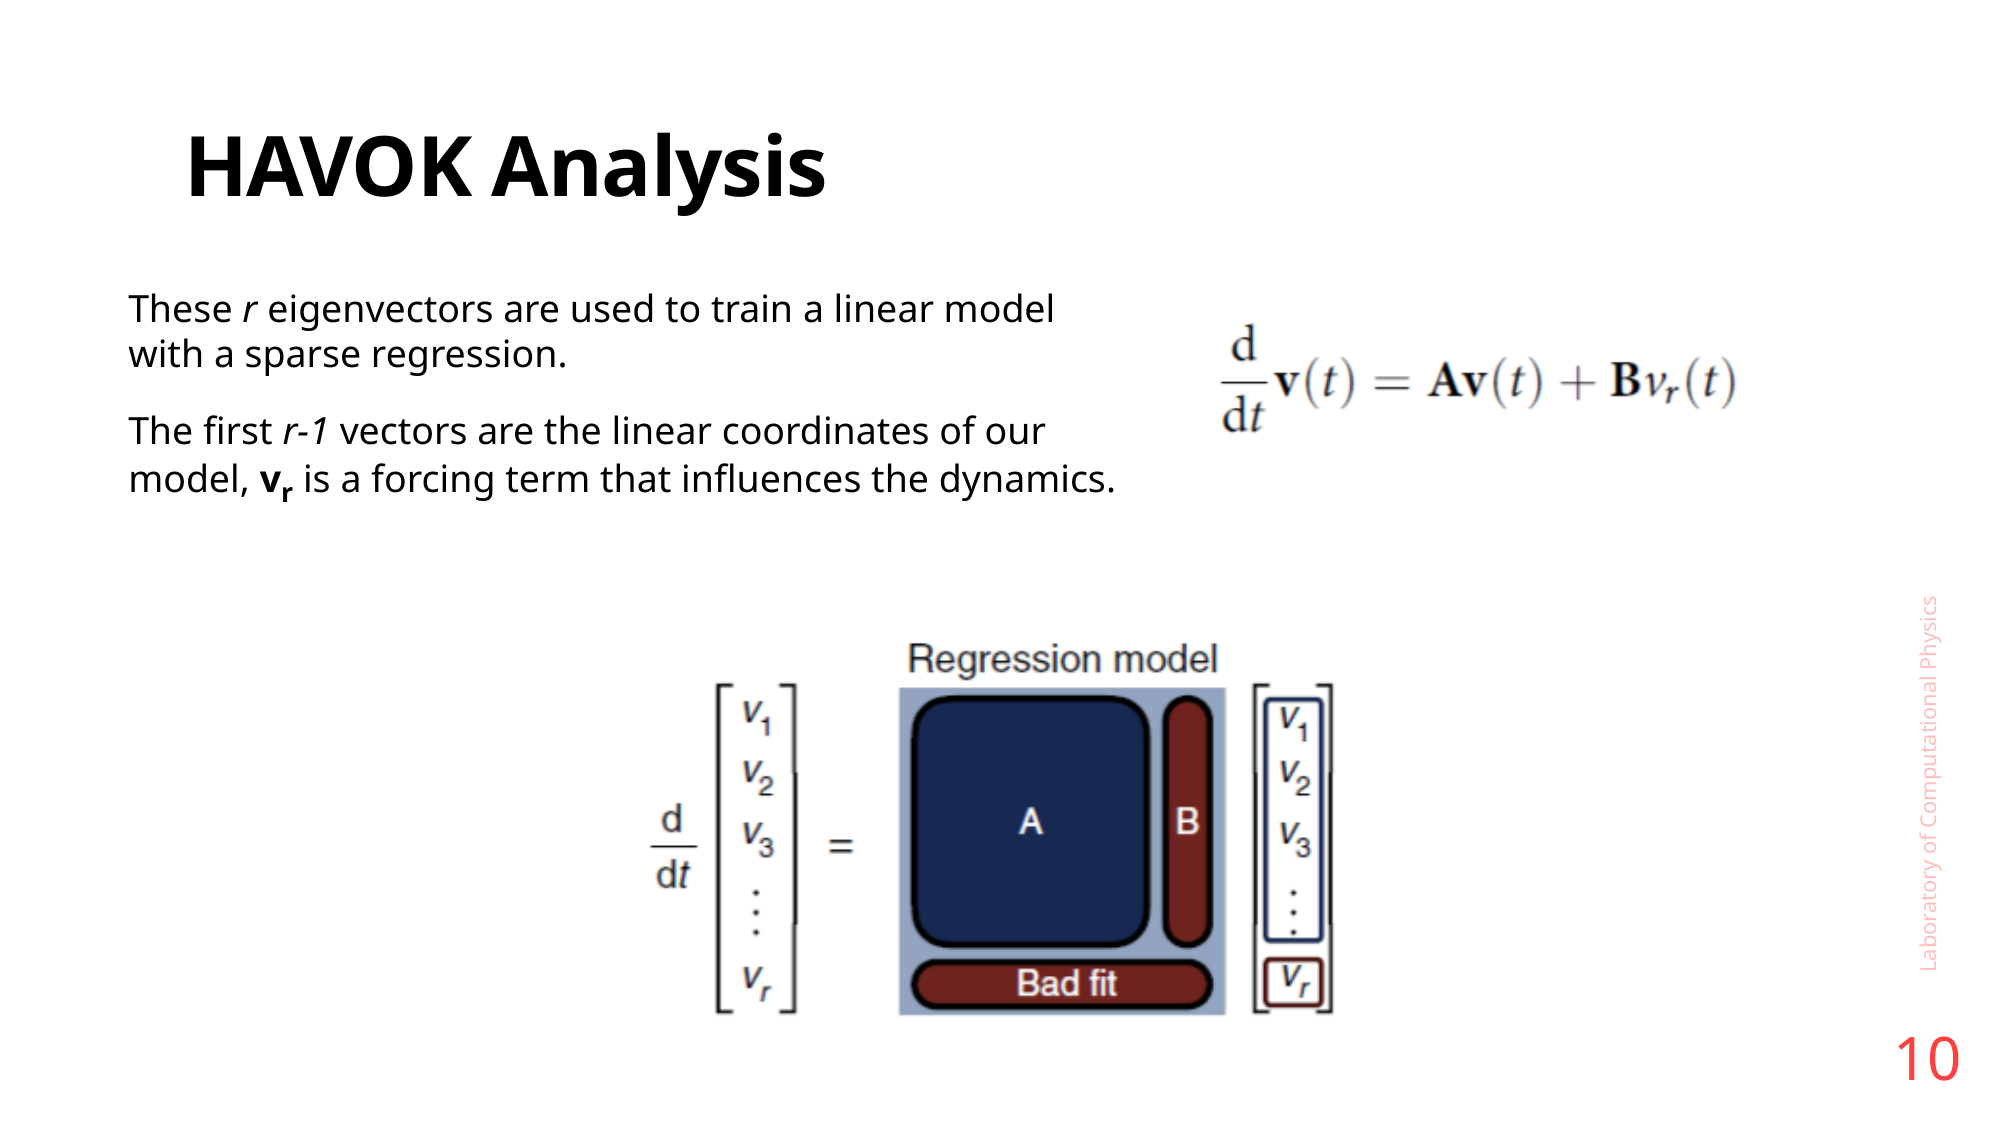

# HAVOK Analysis
These r eigenvectors are used to train a linear model with a sparse regression.
The first r-1 vectors are the linear coordinates of our model, vr is a forcing term that influences the dynamics.
Laboratory of Computational Physics
10